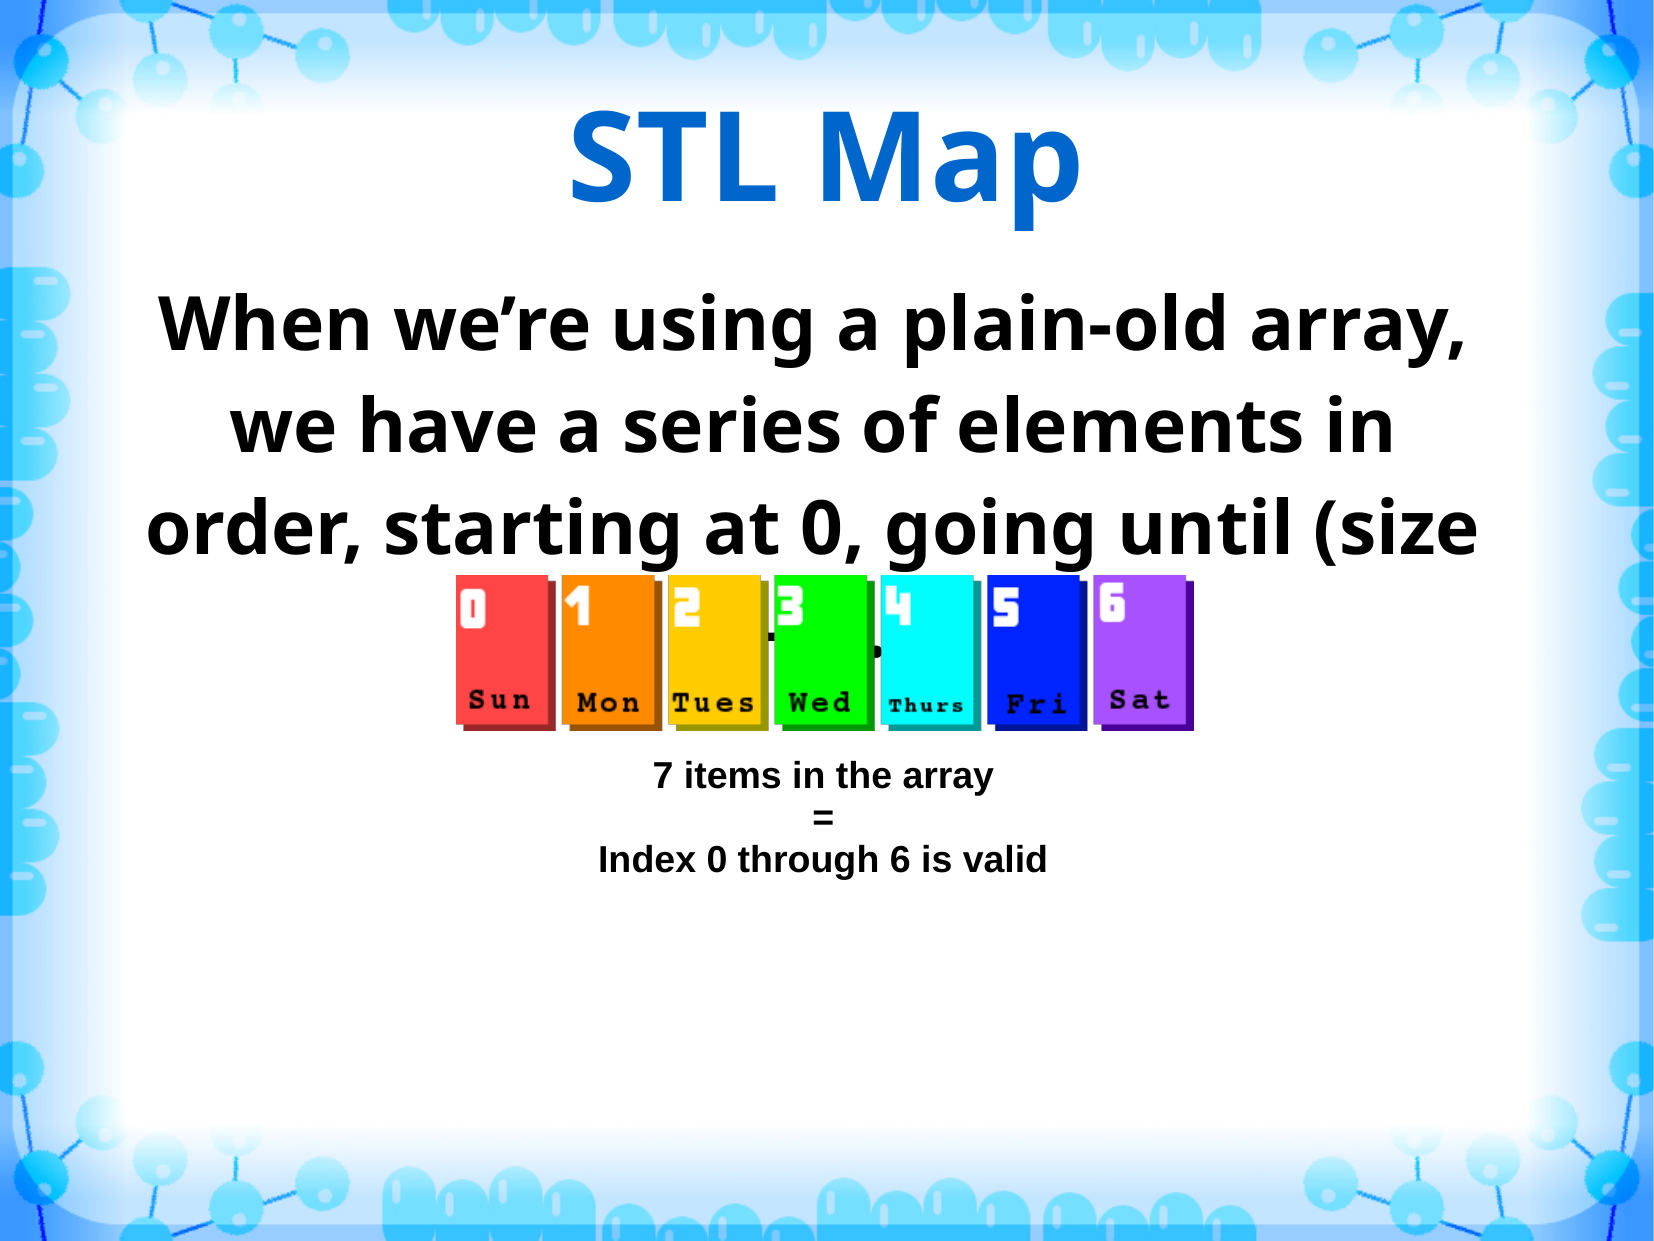

# STL Map
When we’re using a plain-old array, we have a series of elements in order, starting at 0, going until (size – 1).
7 items in the array
=
Index 0 through 6 is valid